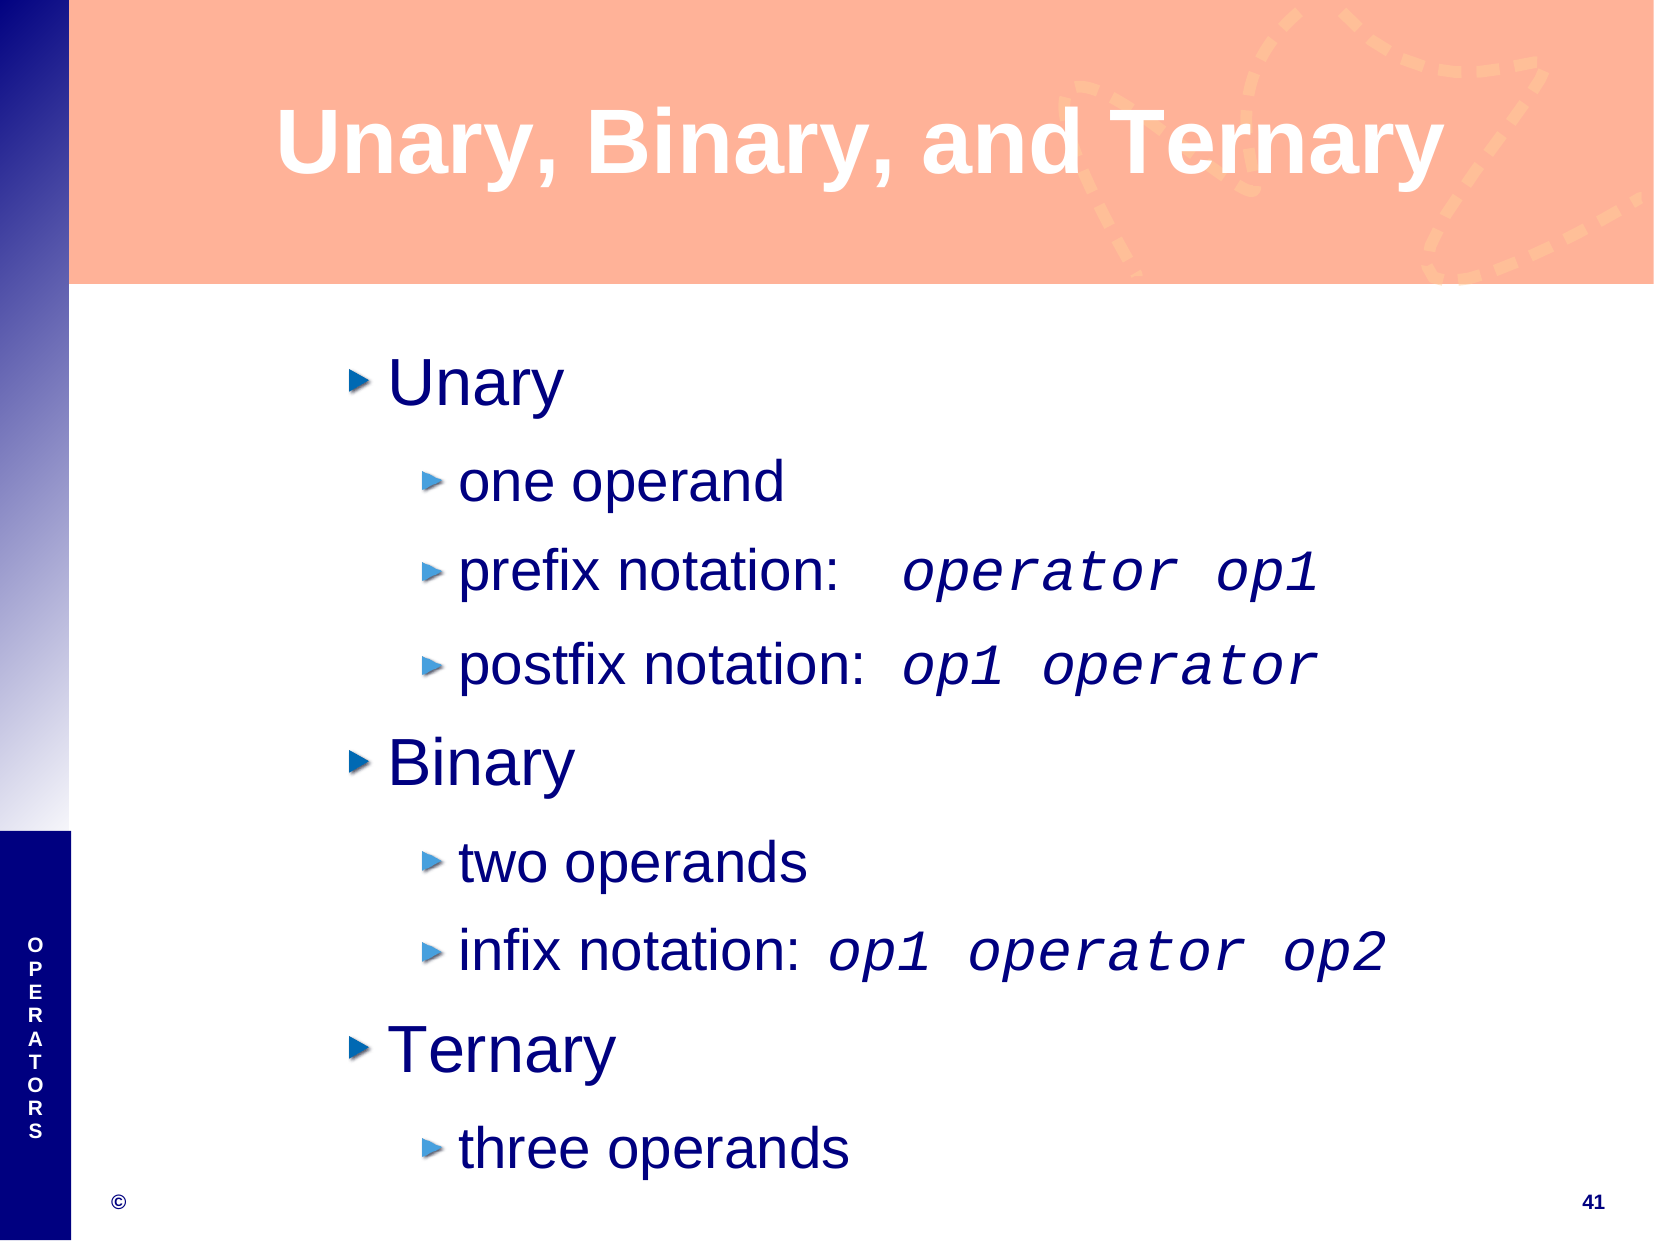

# Unary, Binary, and Ternary
Unary
one operand
prefix notation: 	operator op1
postfix notation: 	op1 operator
Binary
two operands
infix notation:	op1 operator op2
Ternary
three operands
O
P
E
R
A
T
O
R
S